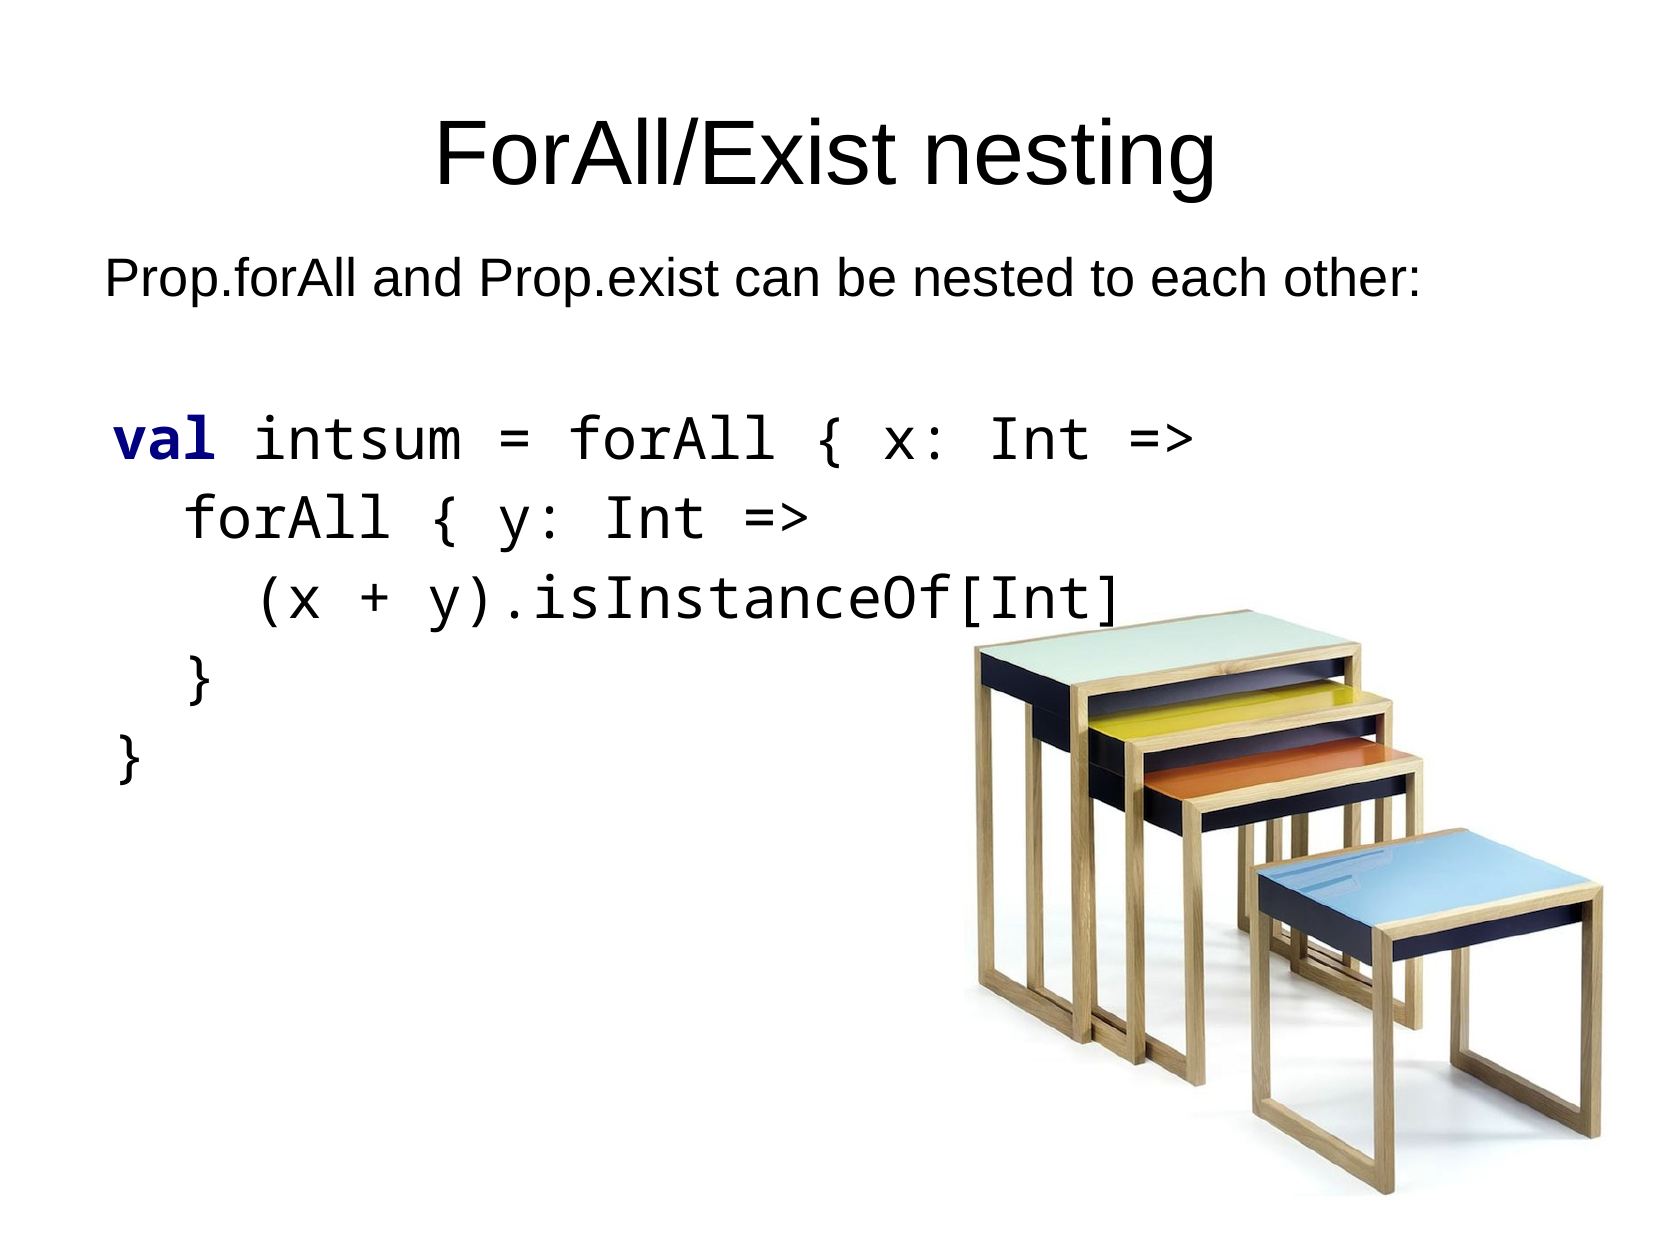

# ForAll/Exist nesting
Prop.forAll and Prop.exist can be nested to each other:
val intsum = forAll { x: Int =>
 forAll { y: Int =>
 (x + y).isInstanceOf[Int]
 }
}